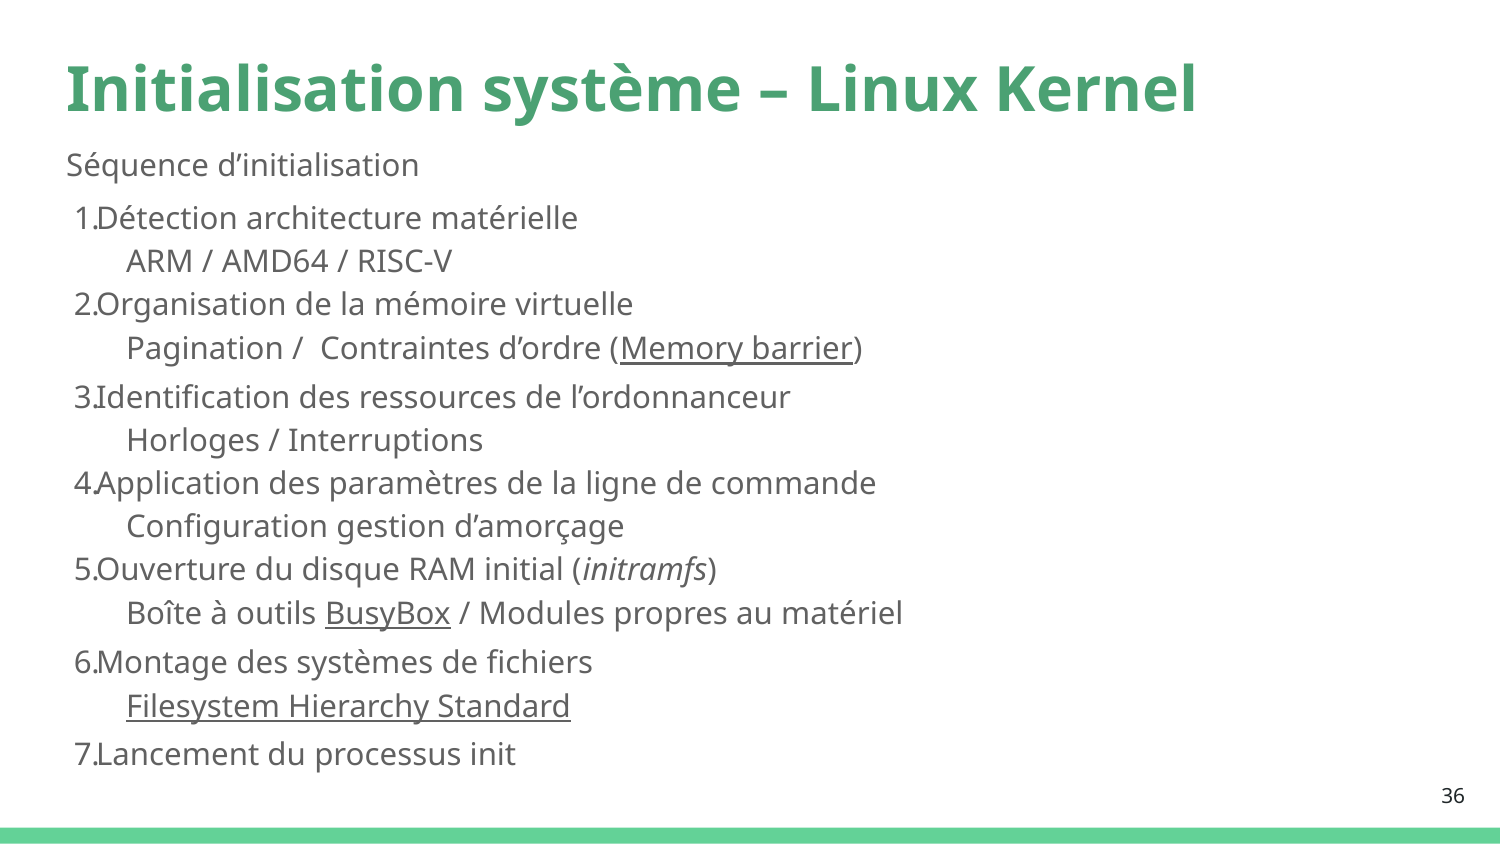

# Initialisation système – Linux Kernel
Séquence d’initialisation
Détection architecture matérielle
	ARM / AMD64 / RISC-V
Organisation de la mémoire virtuelle
	Pagination / Contraintes d’ordre (Memory barrier)
Identification des ressources de l’ordonnanceur
	Horloges / Interruptions
Application des paramètres de la ligne de commande
	Configuration gestion d’amorçage
Ouverture du disque RAM initial (initramfs)
	Boîte à outils BusyBox / Modules propres au matériel
Montage des systèmes de fichiers
	Filesystem Hierarchy Standard
Lancement du processus init